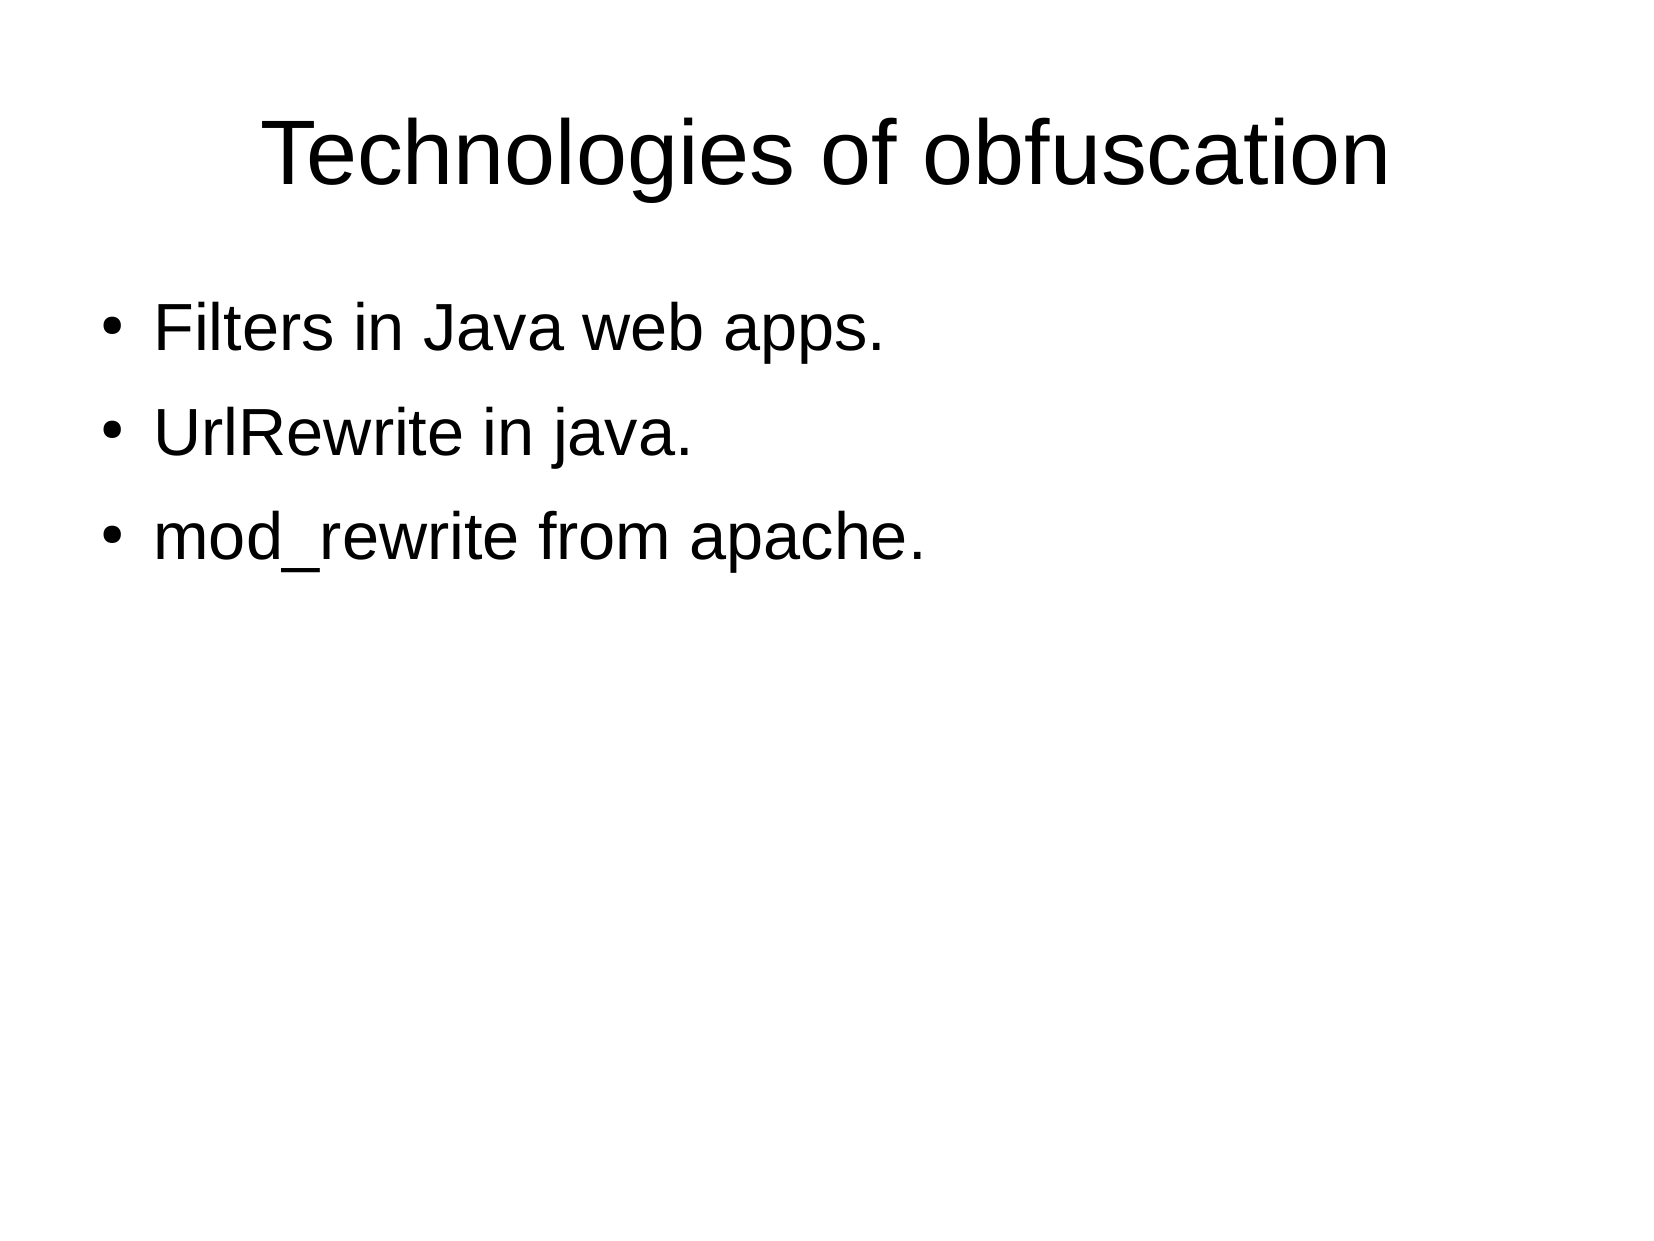

# Technologies of obfuscation
Filters in Java web apps.
UrlRewrite in java.
mod_rewrite from apache.